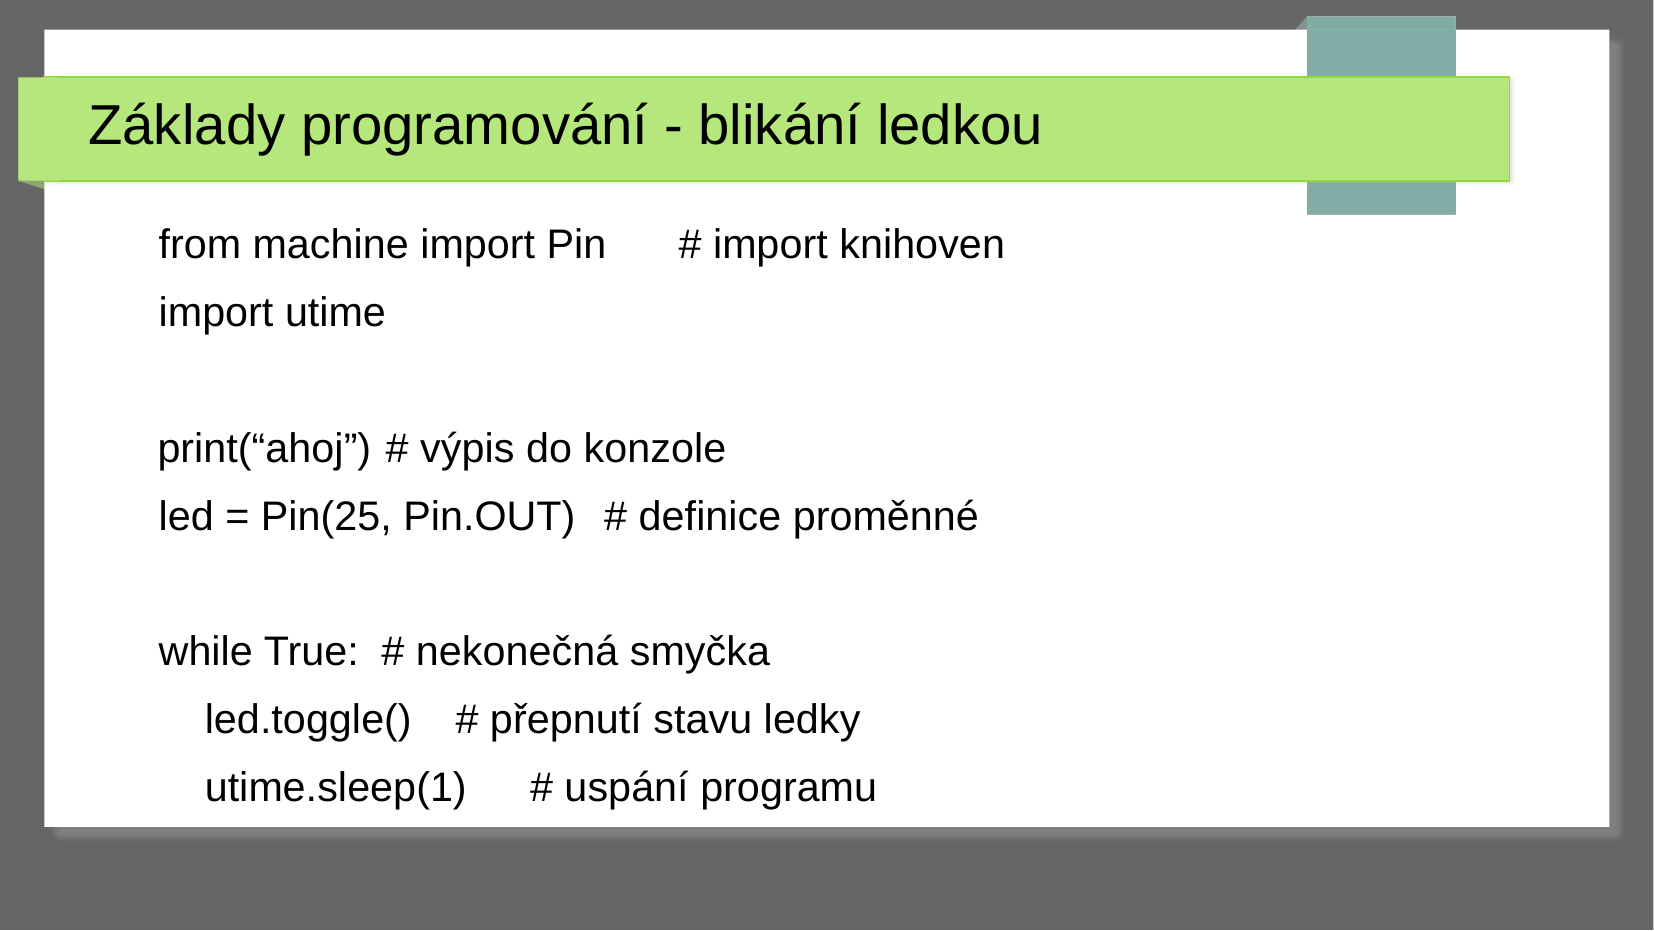

# Základy programování - blikání ledkou
from machine import Pin					# import knihoven
import utime
 print(“ahoj”)								# výpis do konzole
led = Pin(25, Pin.OUT)					# definice proměnné
while True:								# nekonečná smyčka
 led.toggle() 							# přepnutí stavu ledky
 utime.sleep(1) 						# uspání programu